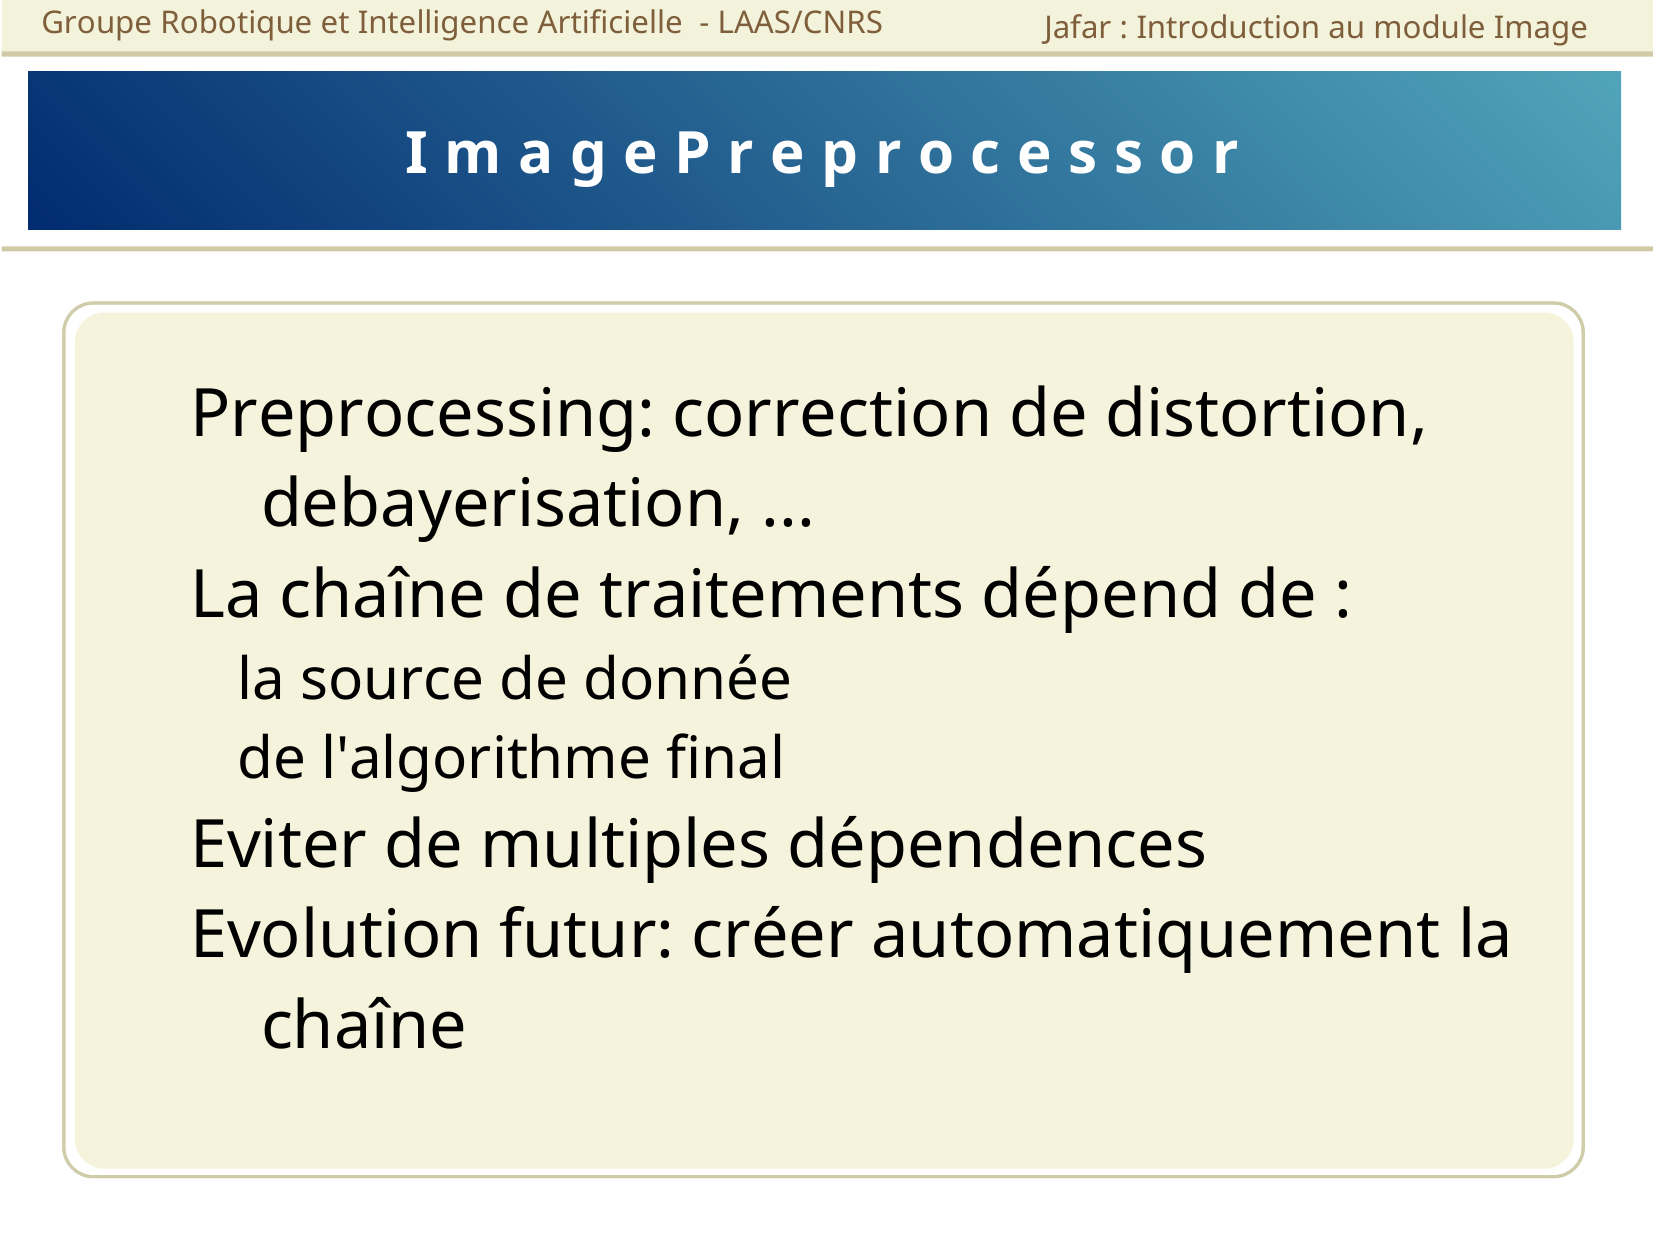

# ImagePreprocessor
Preprocessing: correction de distortion, debayerisation, ...
La chaîne de traitements dépend de :
la source de donnée
de l'algorithme final
Eviter de multiples dépendences
Evolution futur: créer automatiquement la chaîne